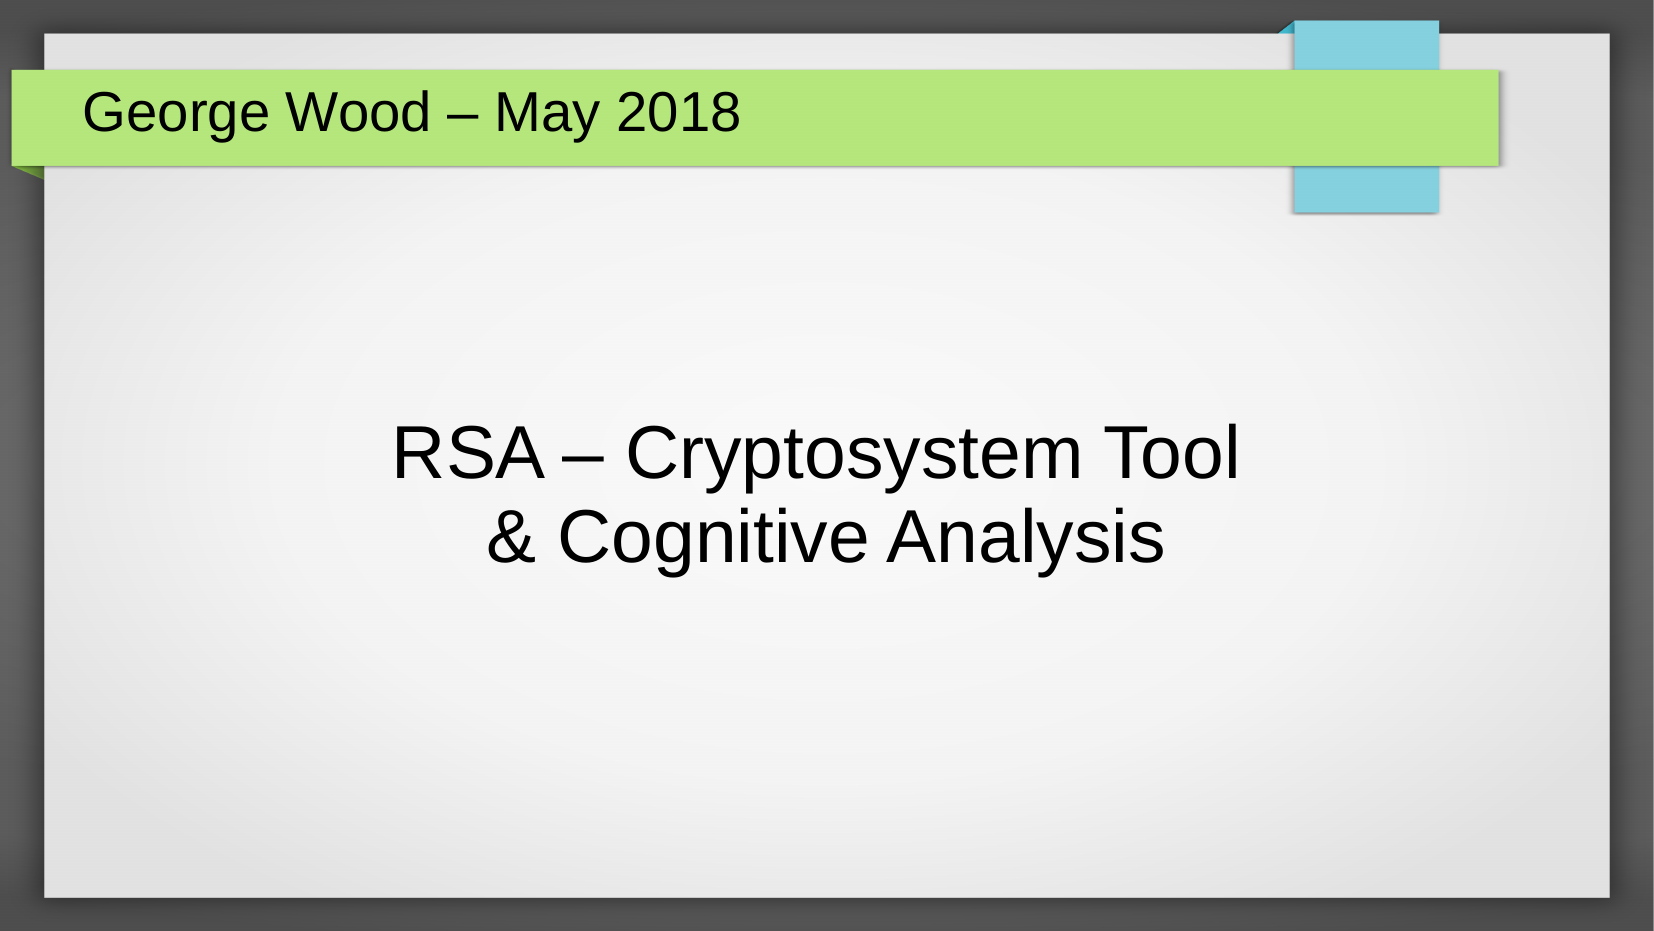

# George Wood – May 2018
RSA – Cryptosystem Tool
& Cognitive Analysis